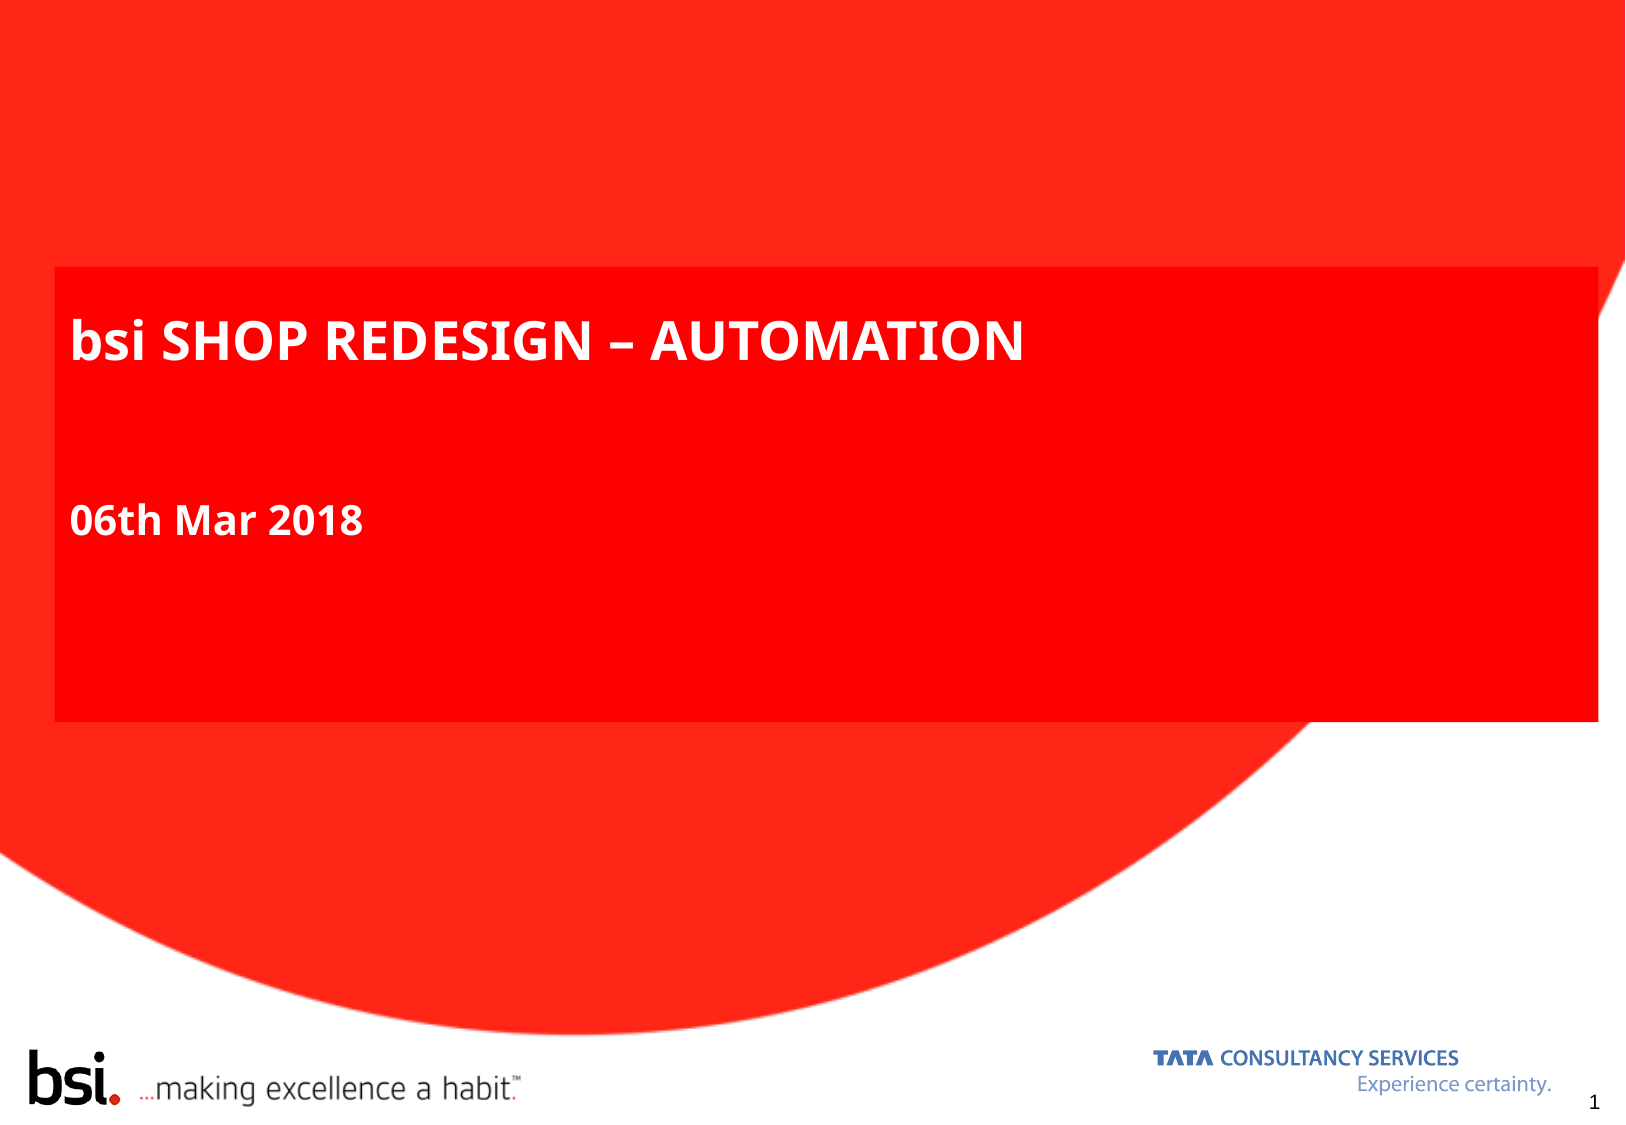

# bsi SHOP REDESIGN – AUTOMATION 06th Mar 2018